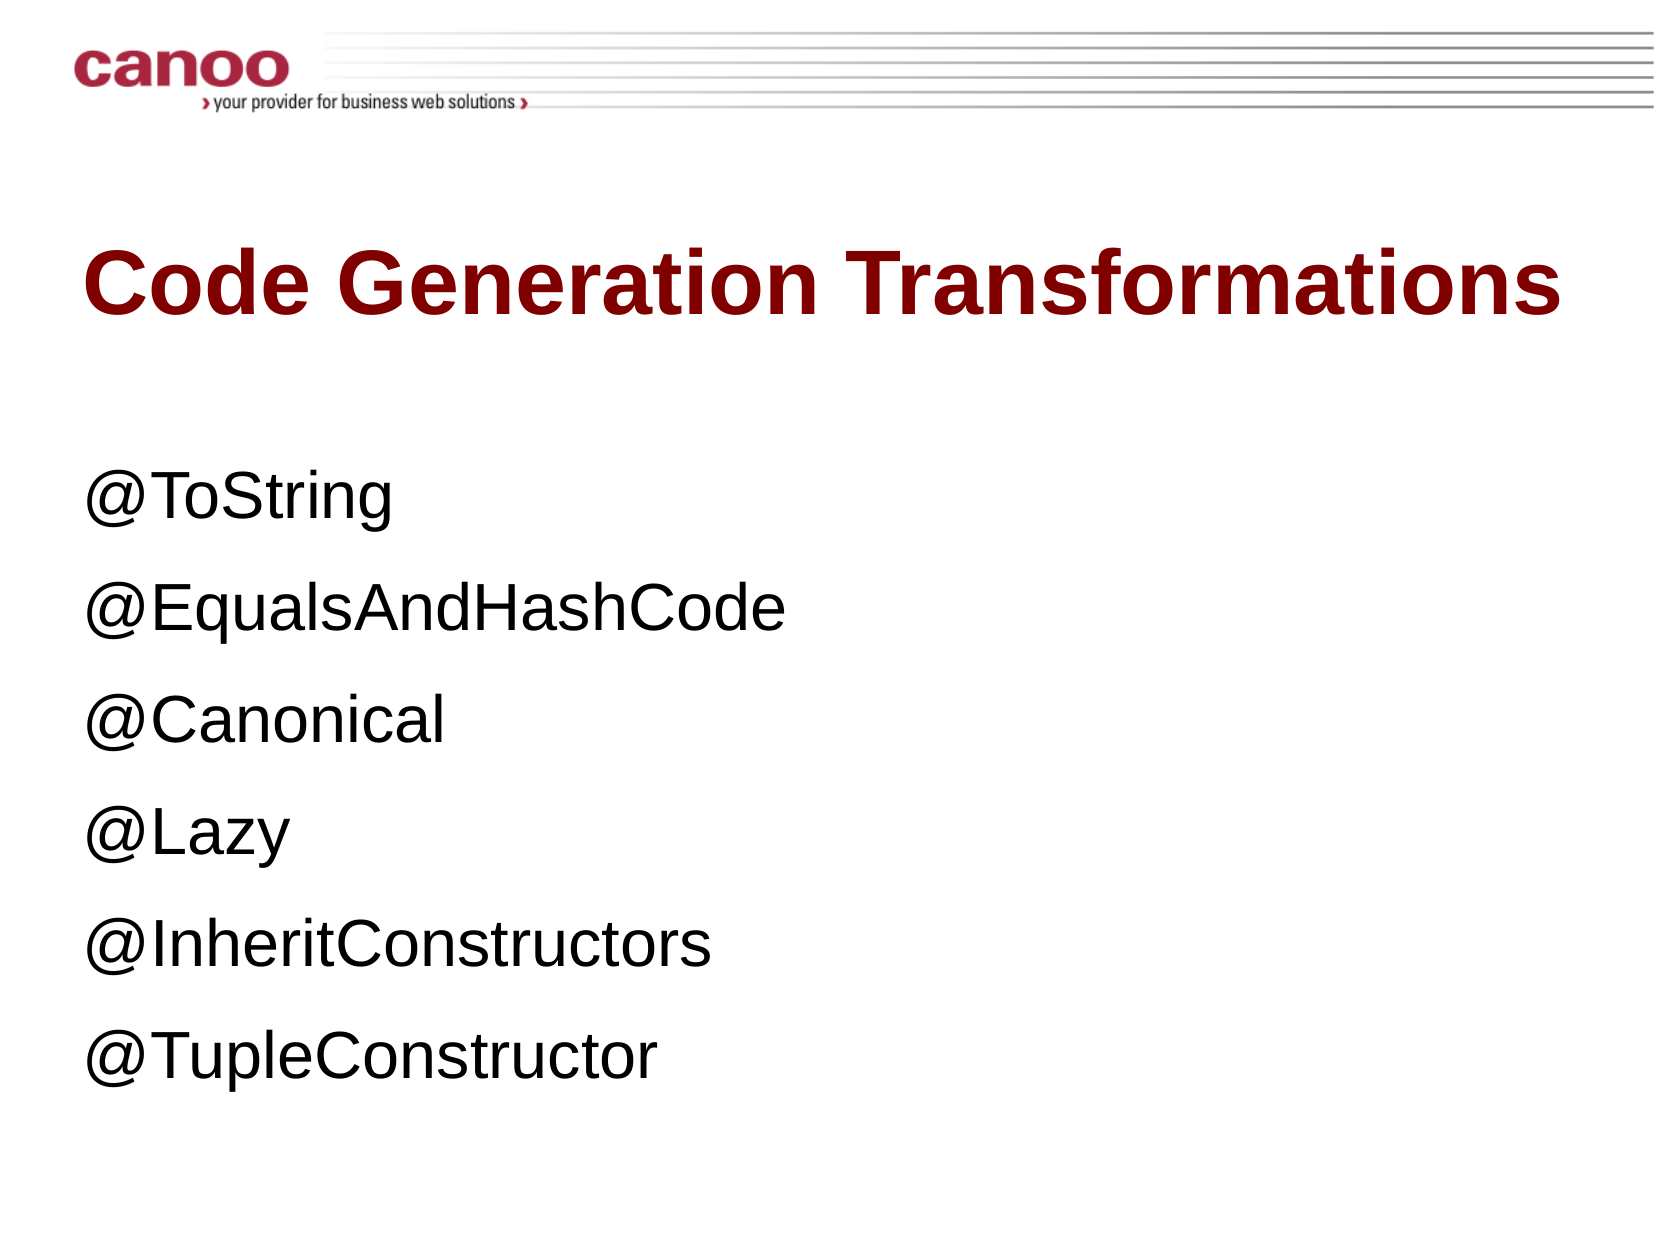

Code Generation Transformations
# @ToString @EqualsAndHashCode
@Canonical
@Lazy
@InheritConstructors
@TupleConstructor